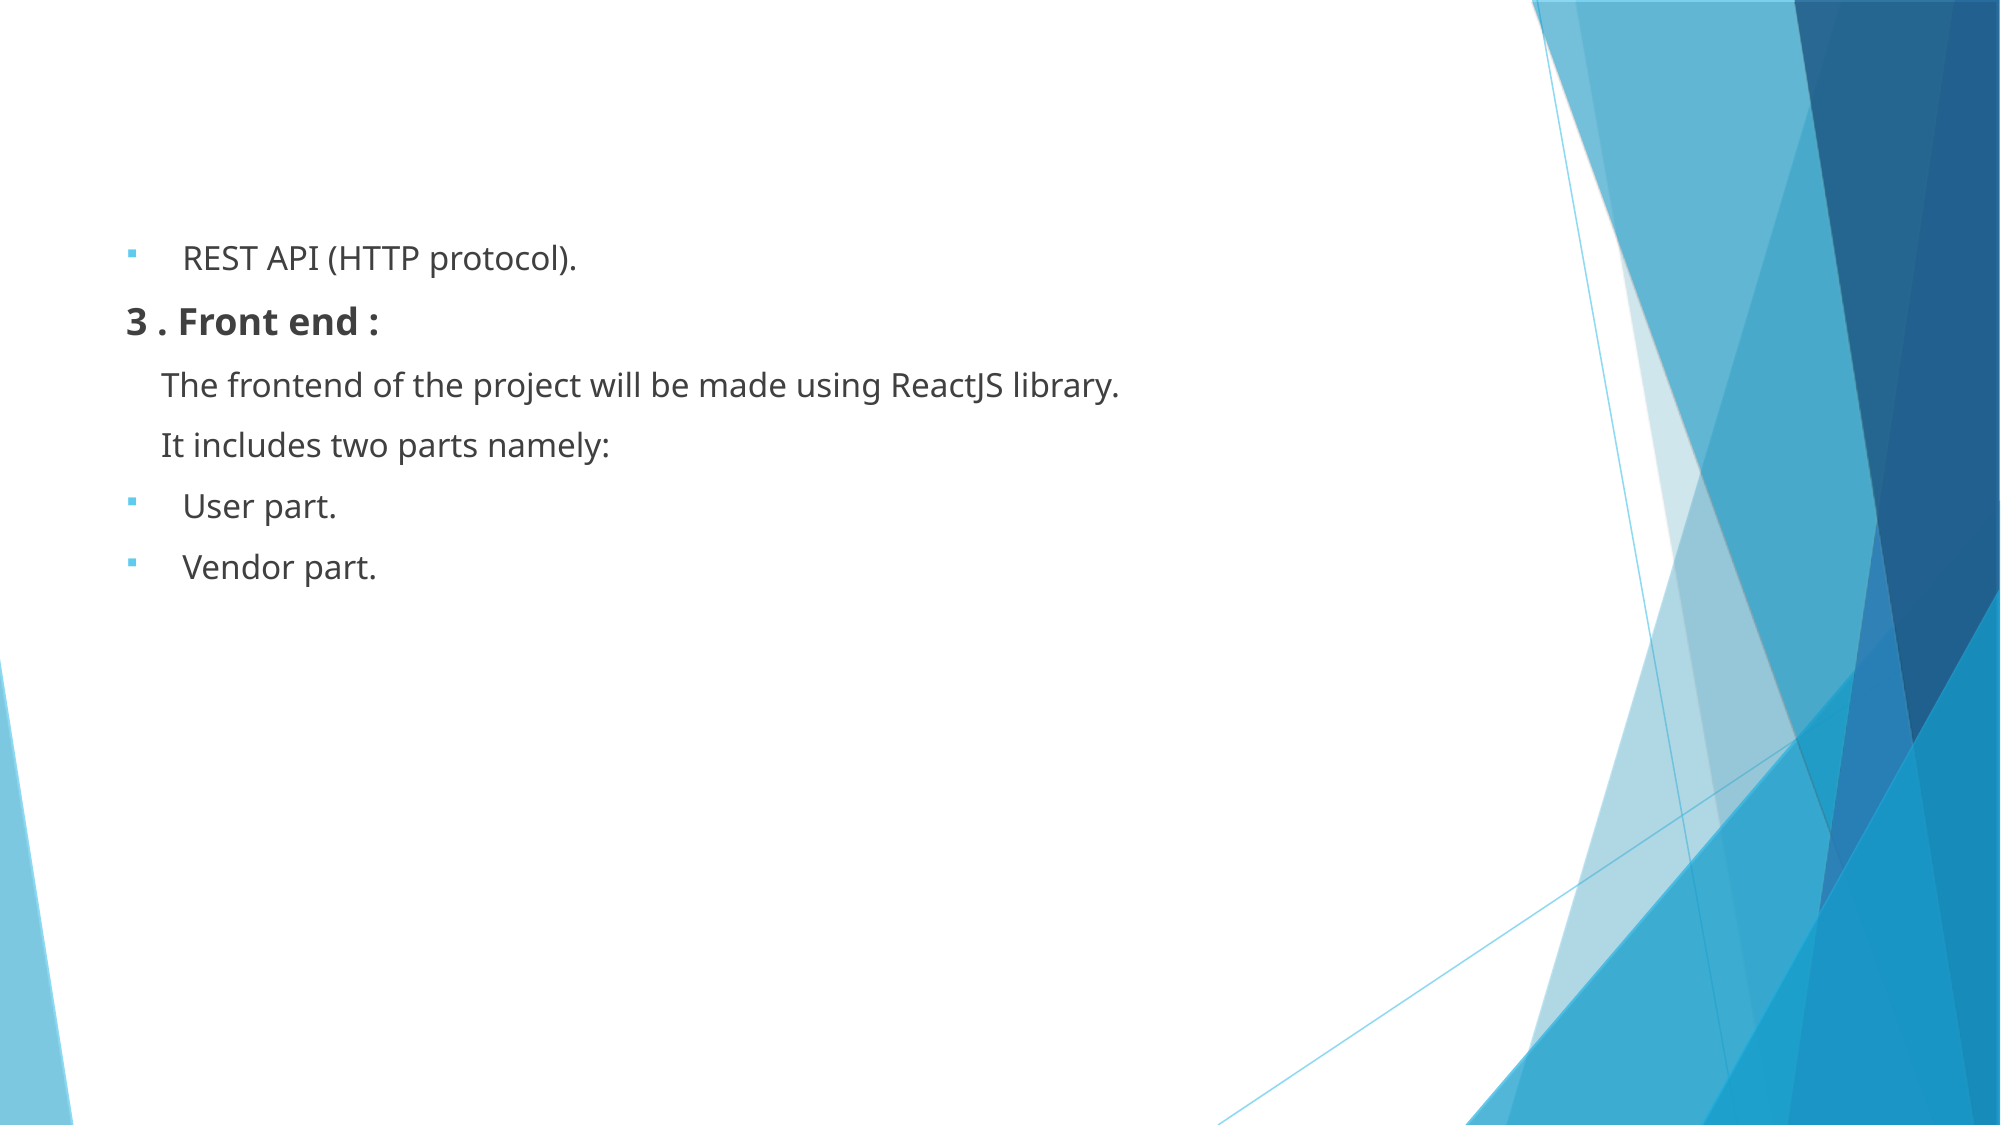

#
REST API (HTTP protocol).
3 . Front end :
 The frontend of the project will be made using ReactJS library.
 It includes two parts namely:
User part.
Vendor part.